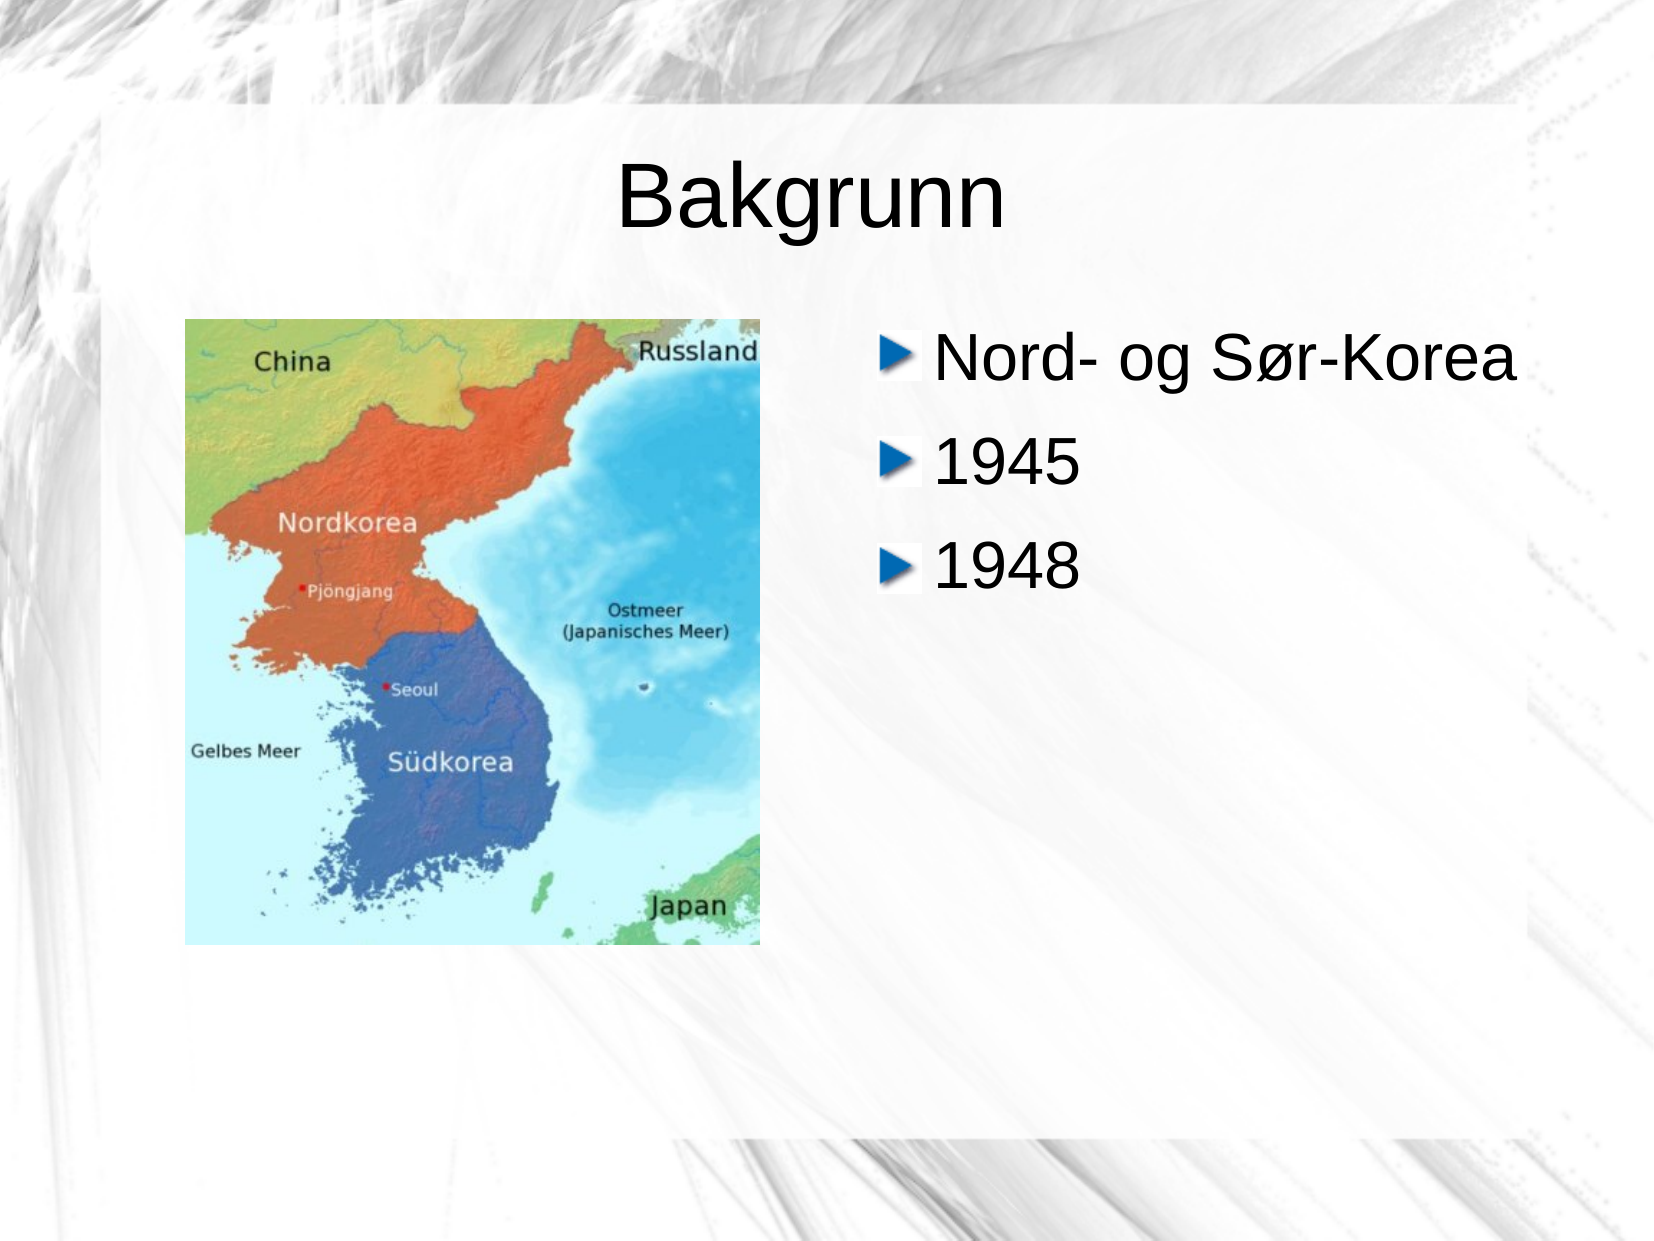

# Bakgrunn
Nord- og Sør-Korea
1945
1948